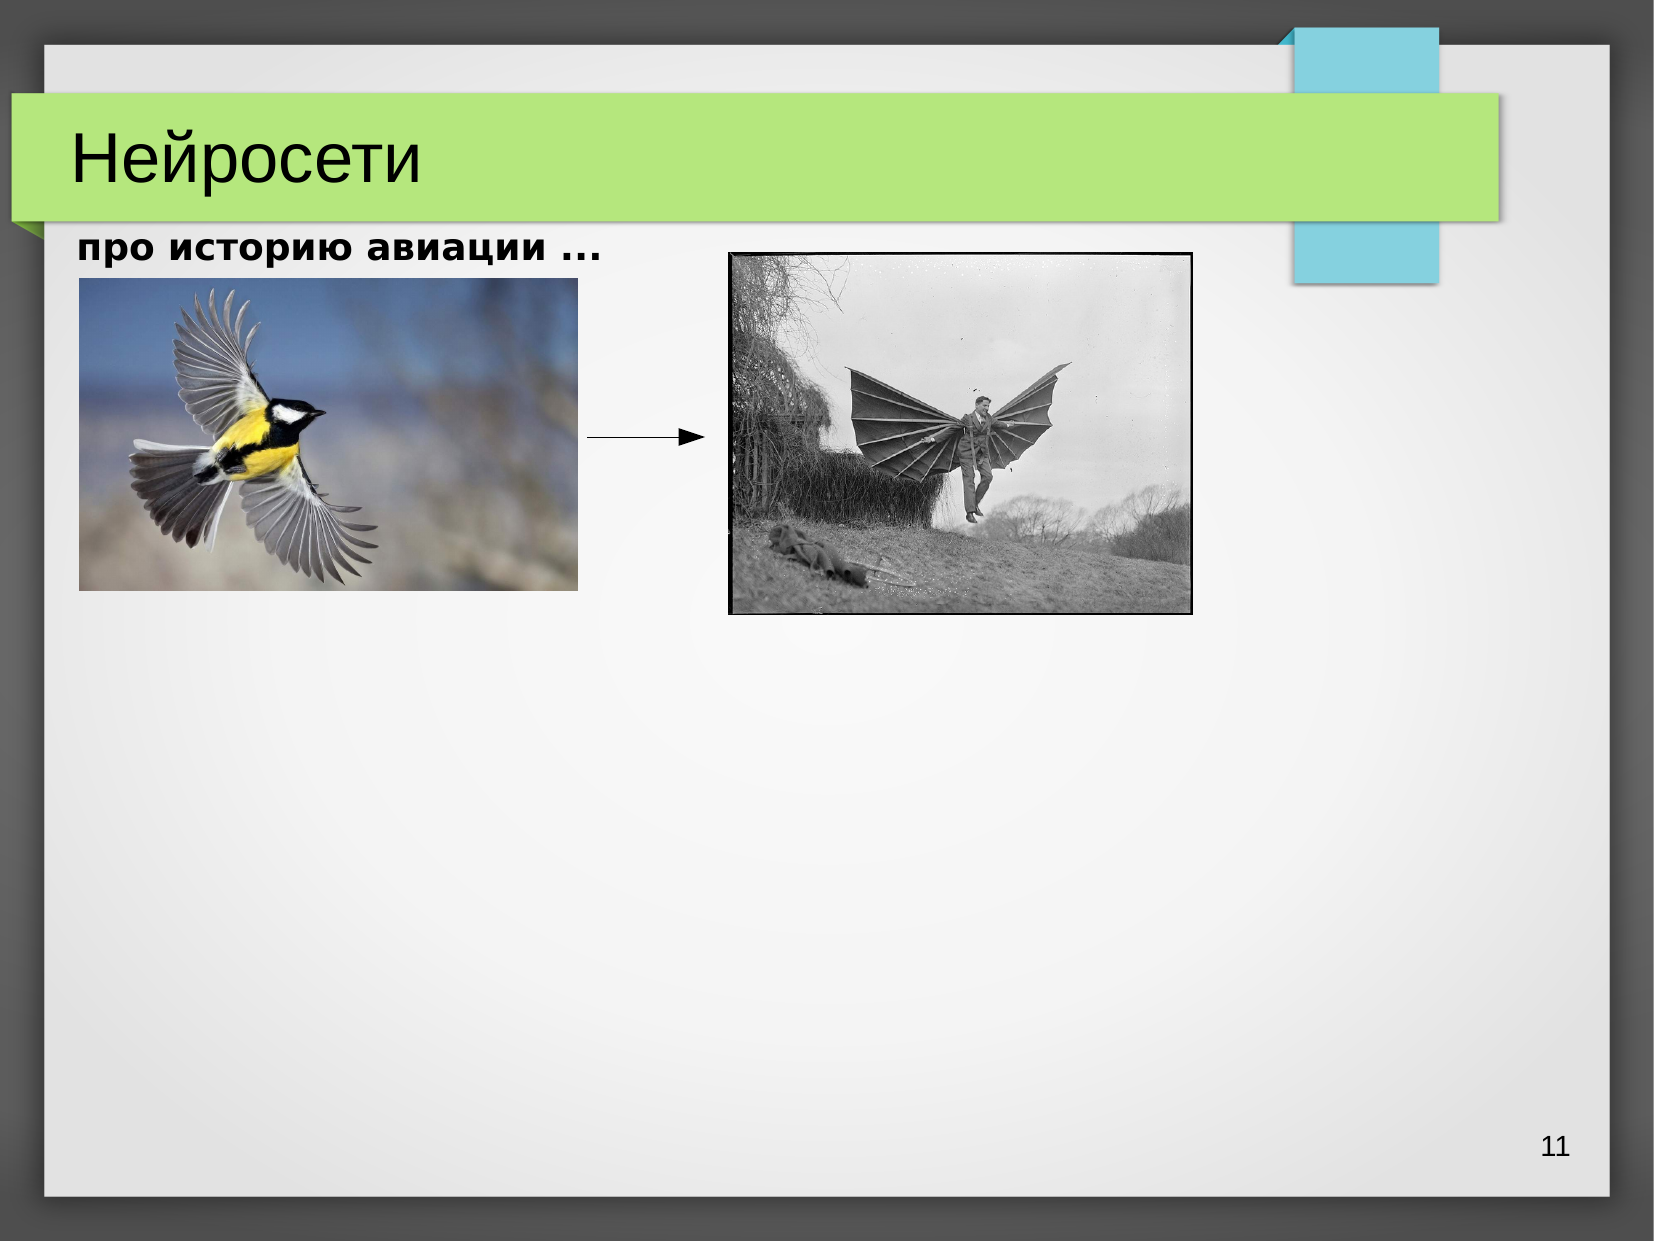

# Нейросети
про историю авиации ...
11